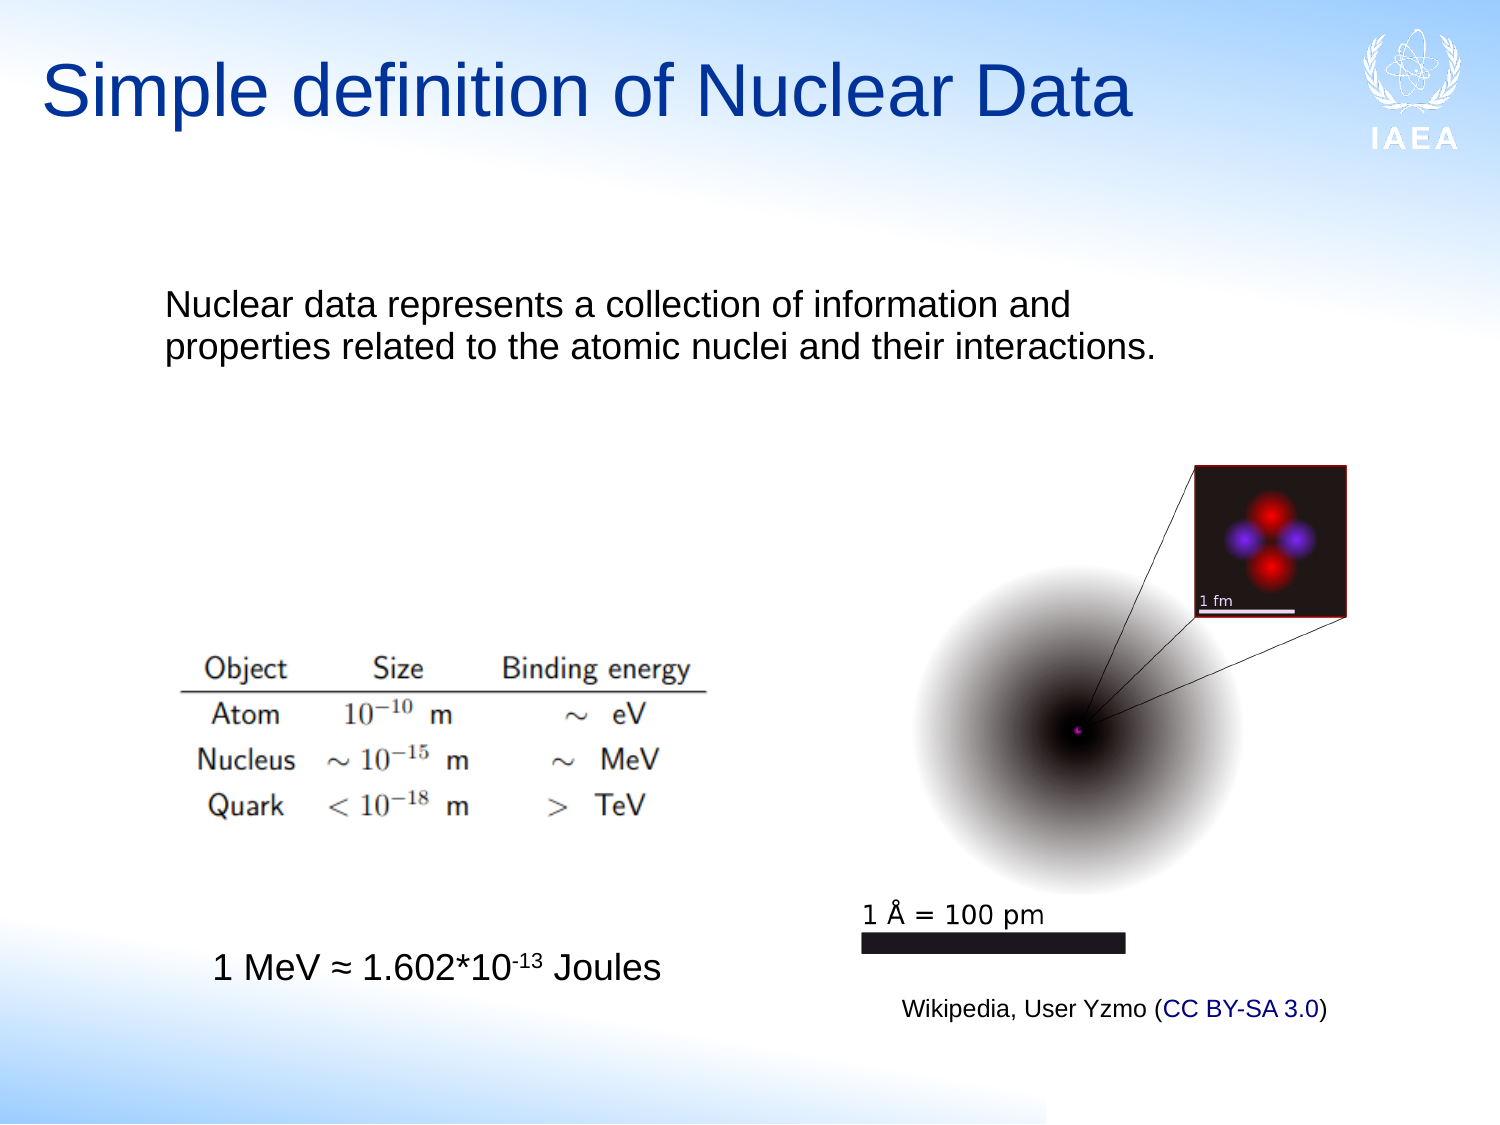

# Simple definition of Nuclear Data
Nuclear data represents a collection of information and properties related to the atomic nuclei and their interactions.
1 MeV ≈ 1.602*10-13 Joules
Wikipedia, User Yzmo (CC BY-SA 3.0)